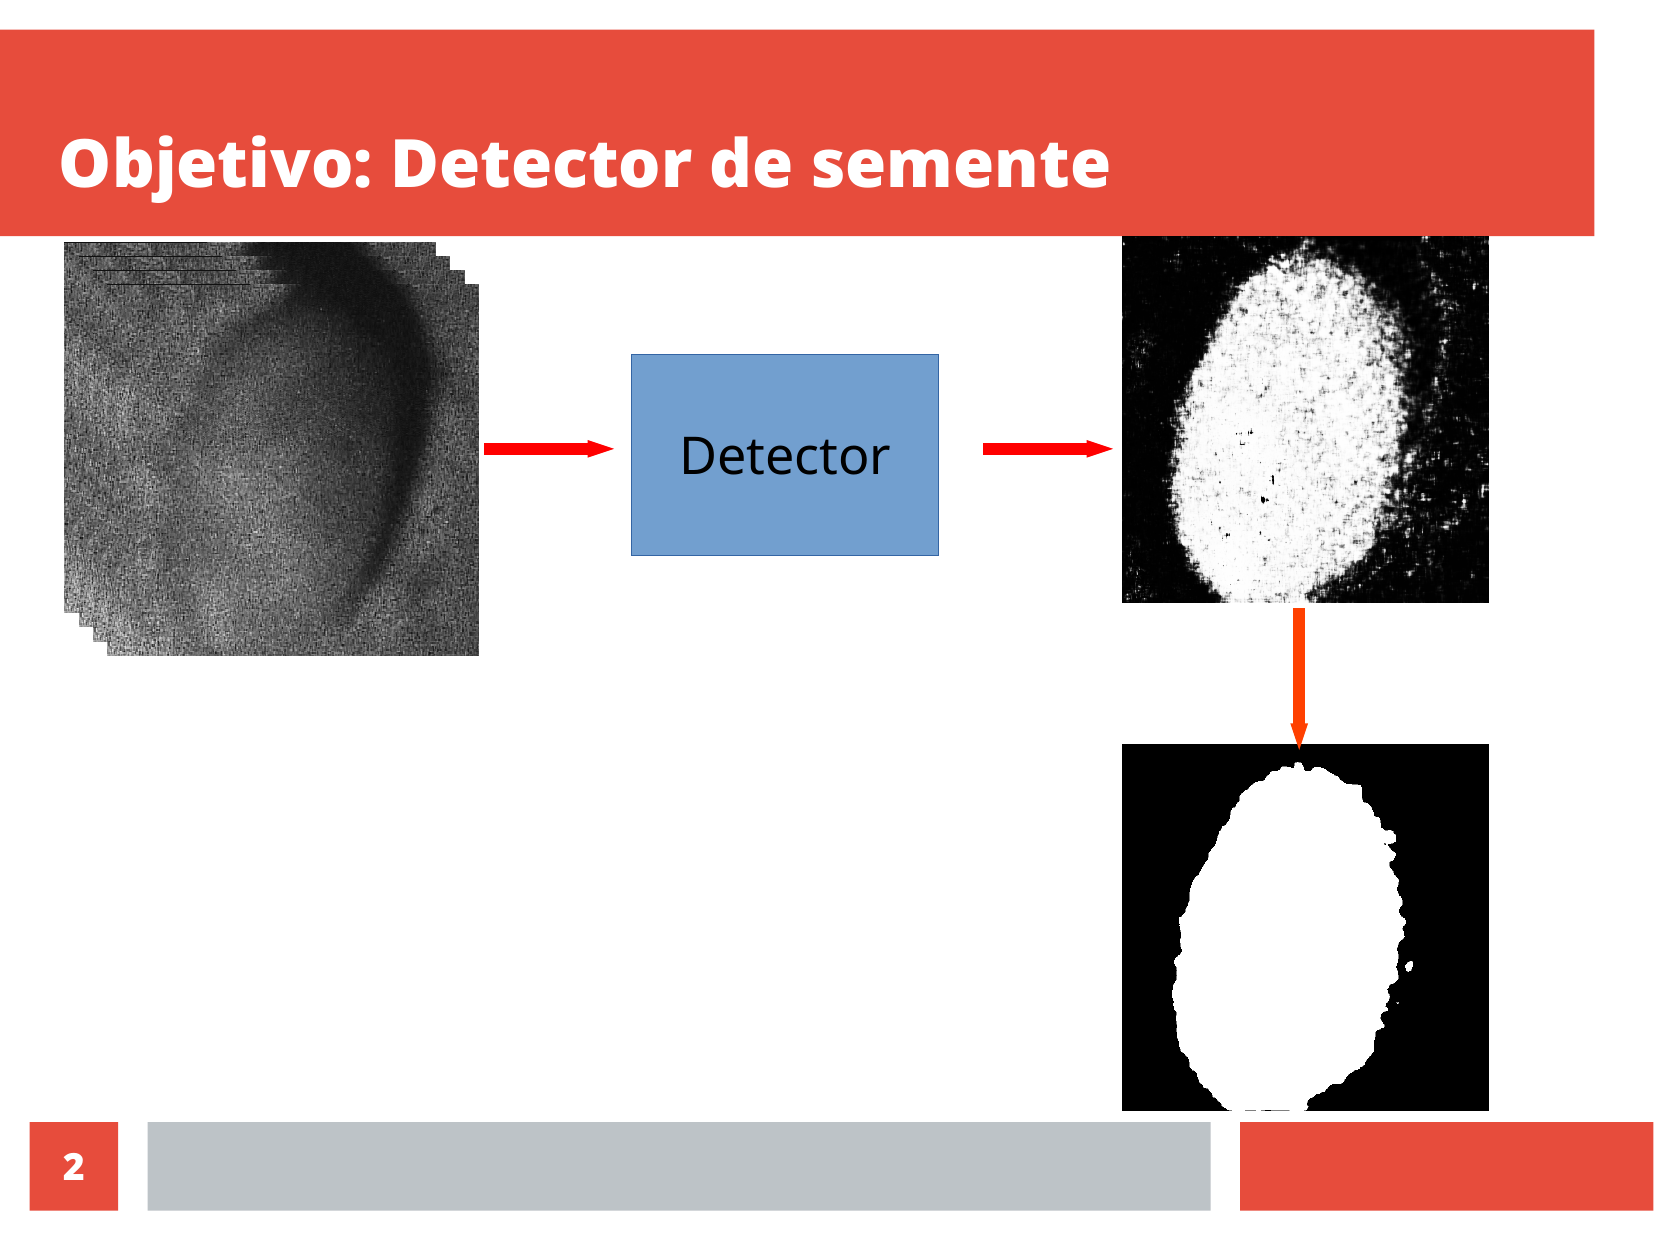

# Objetivo: Detector de semente
Detector
2